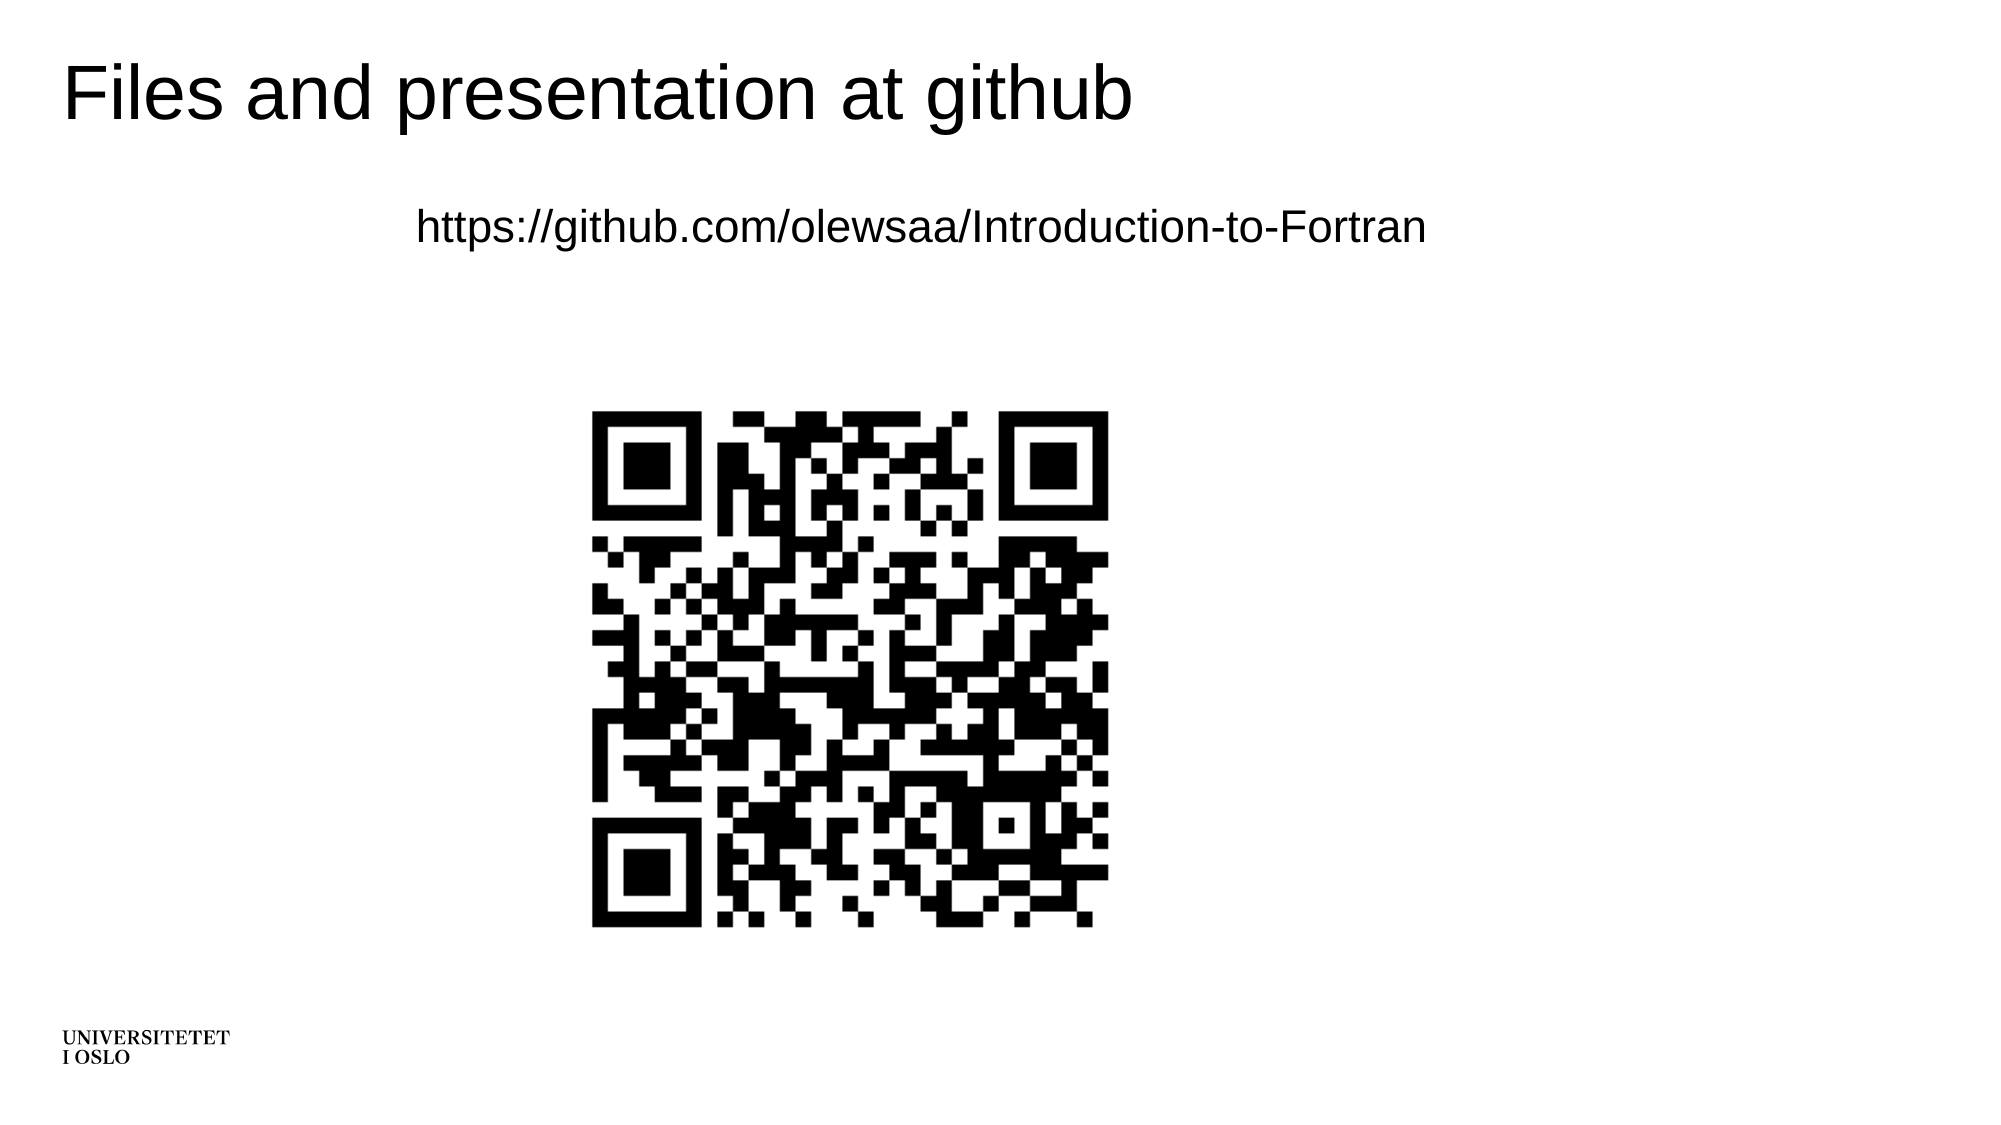

# Files and presentation at github
https://github.com/olewsaa/Introduction-to-Fortran